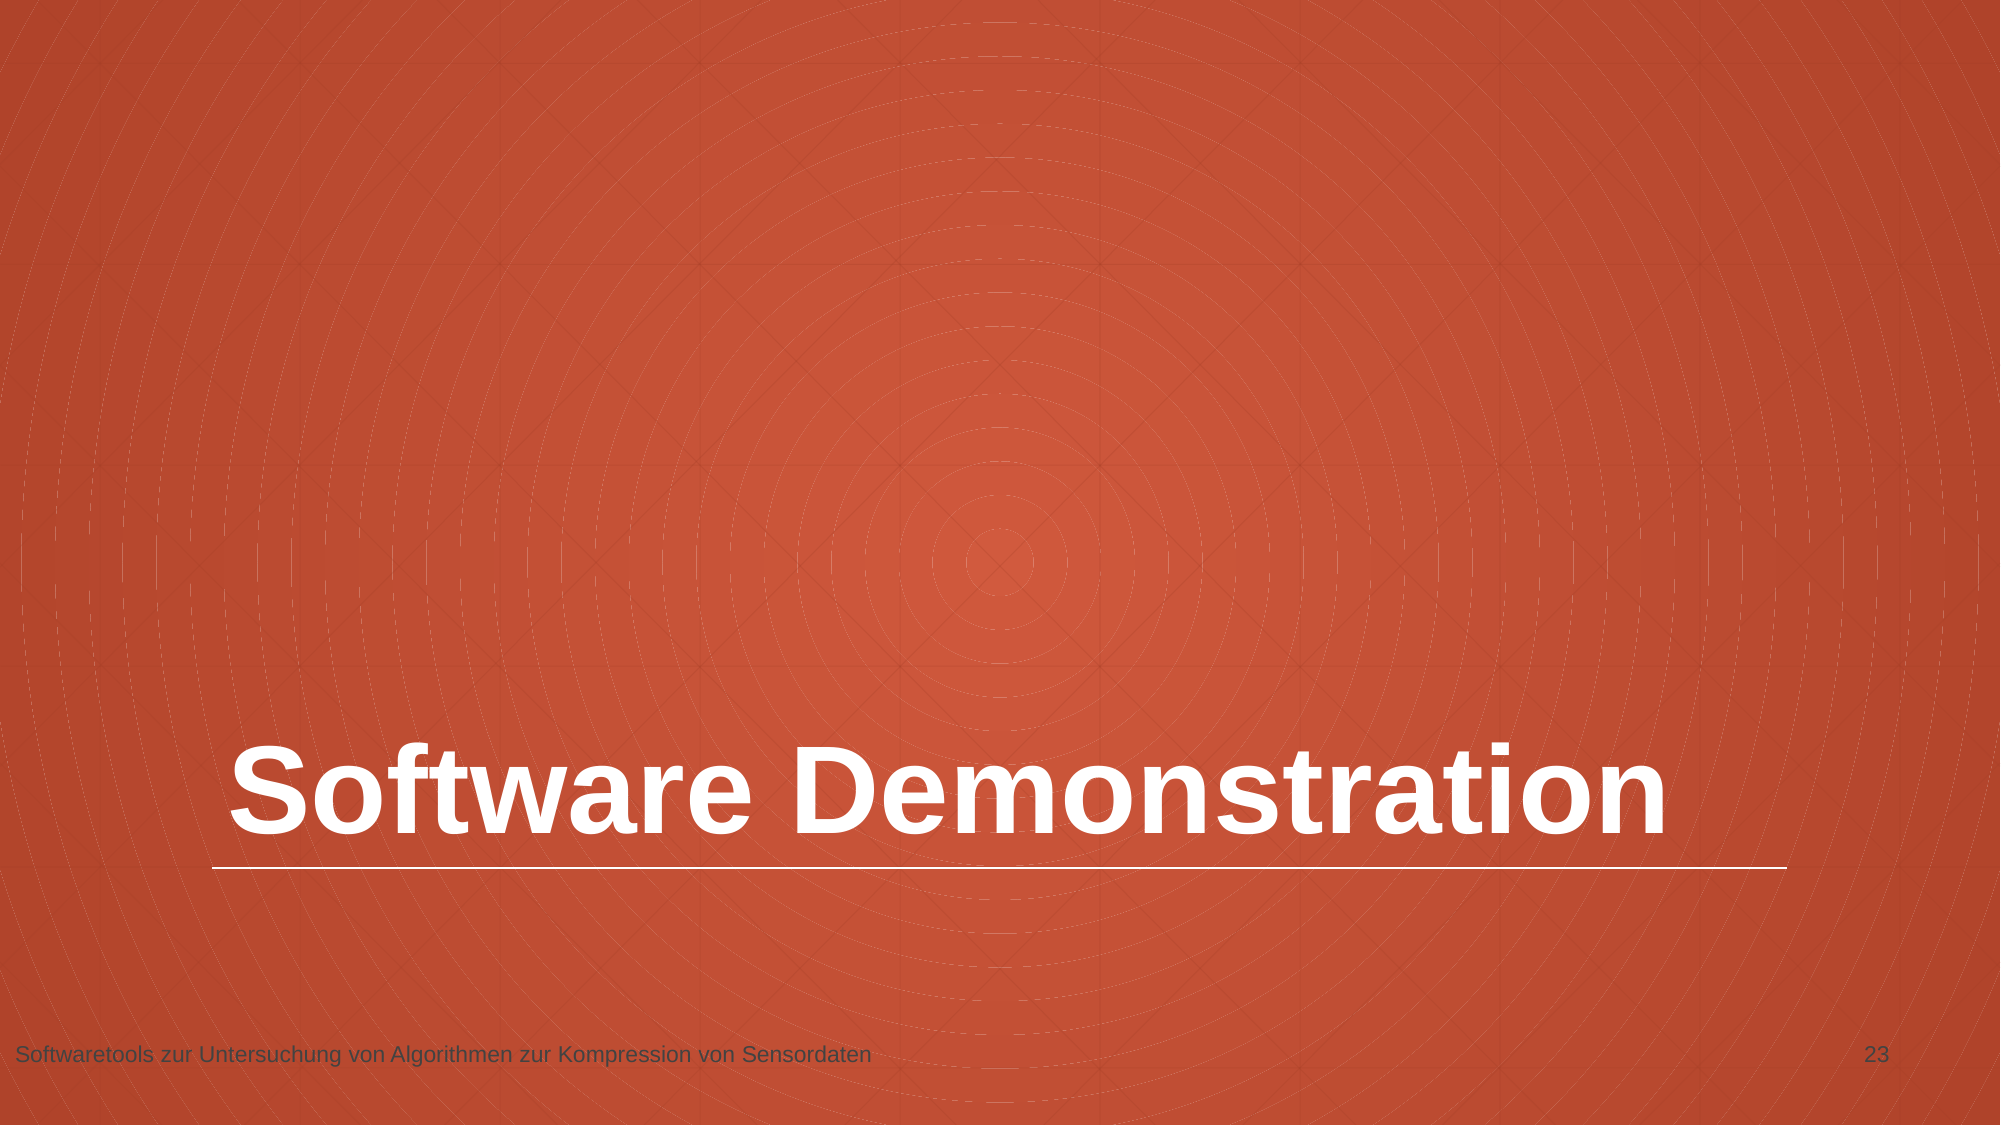

# Software Demonstration
Softwaretools zur Untersuchung von Algorithmen zur Kompression von Sensordaten